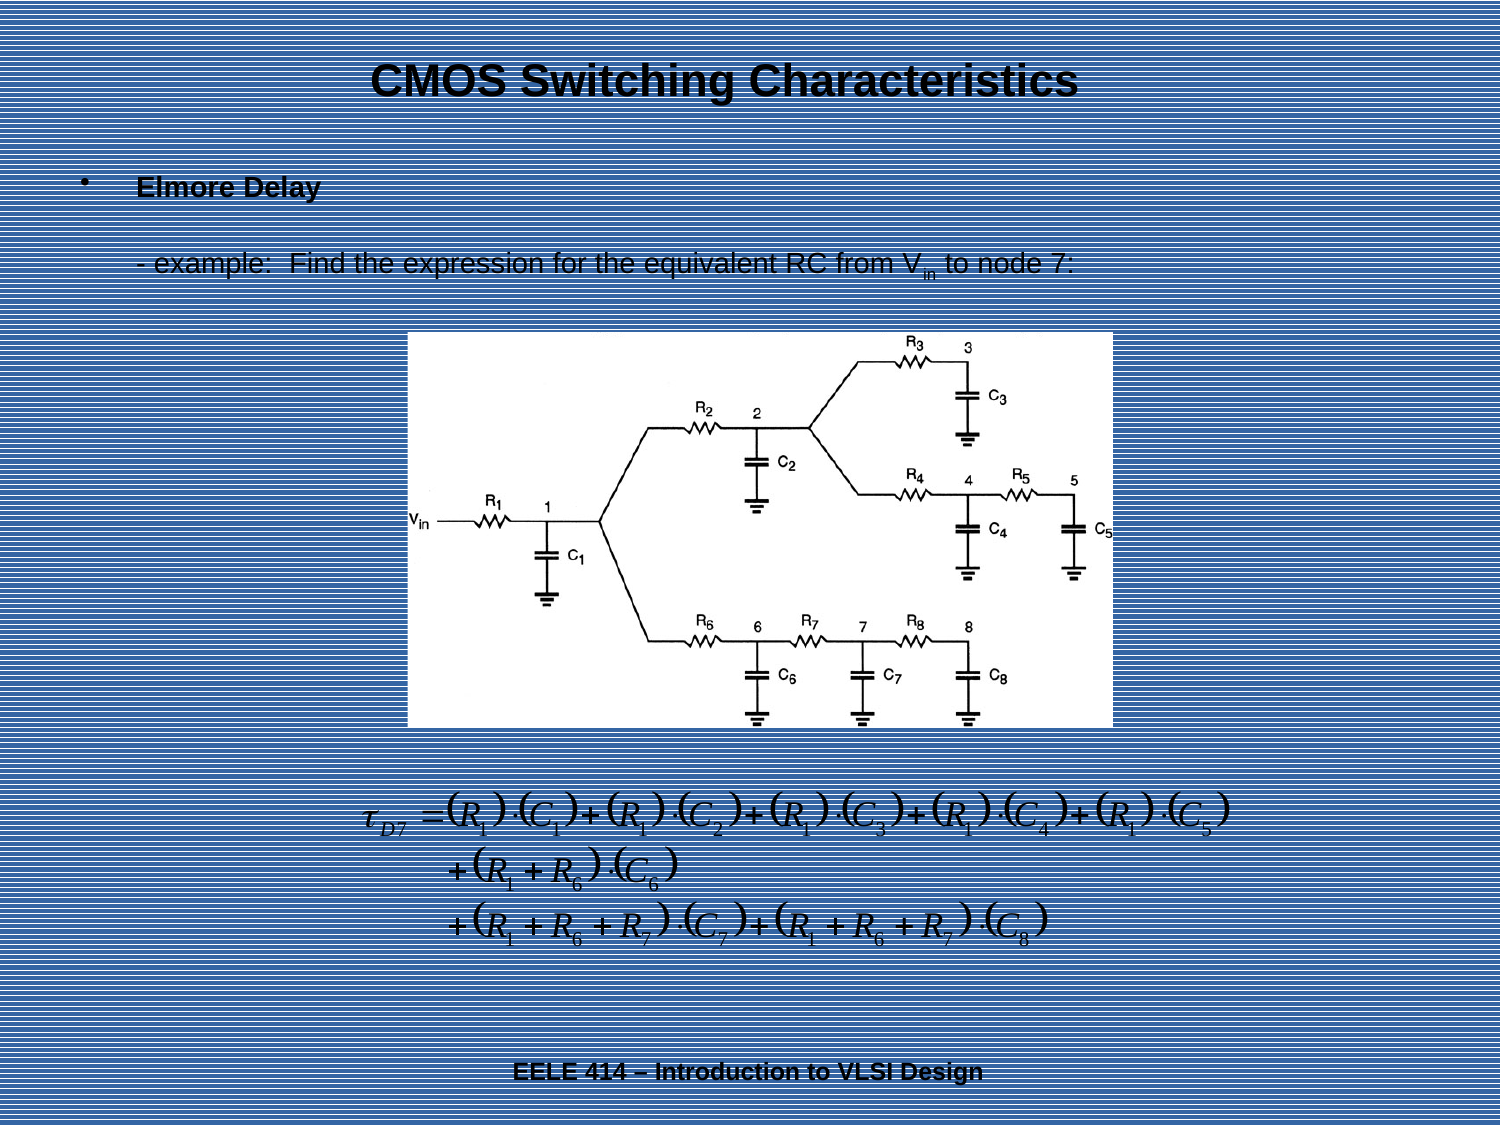

# CMOS Switching Characteristics
Elmore Delay
	- example: Find the expression for the equivalent RC from Vin to node 7: